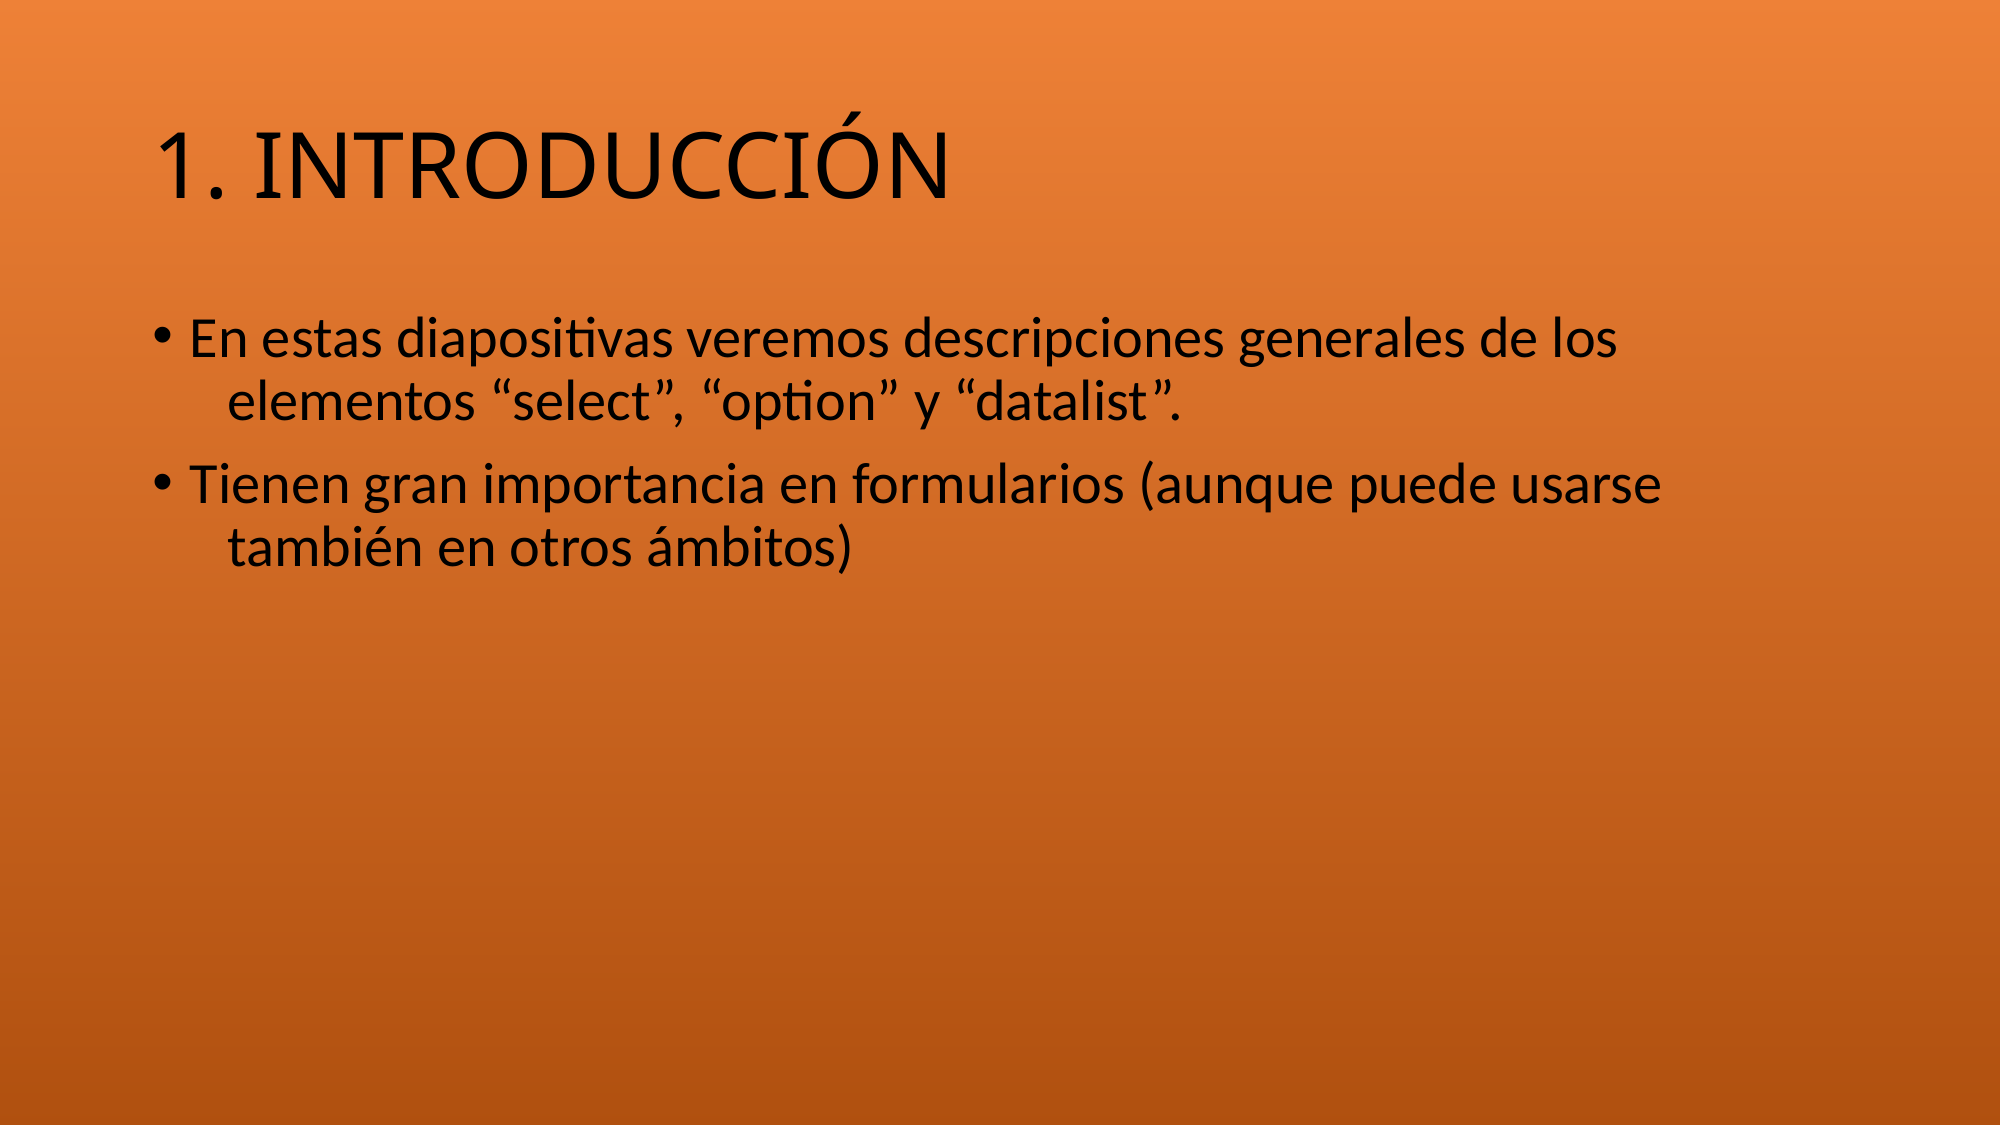

# 1. INTRODUCCIÓN
En estas diapositivas veremos descripciones generales de los elementos “select”, “option” y “datalist”.
Tienen gran importancia en formularios (aunque puede usarse también en otros ámbitos)